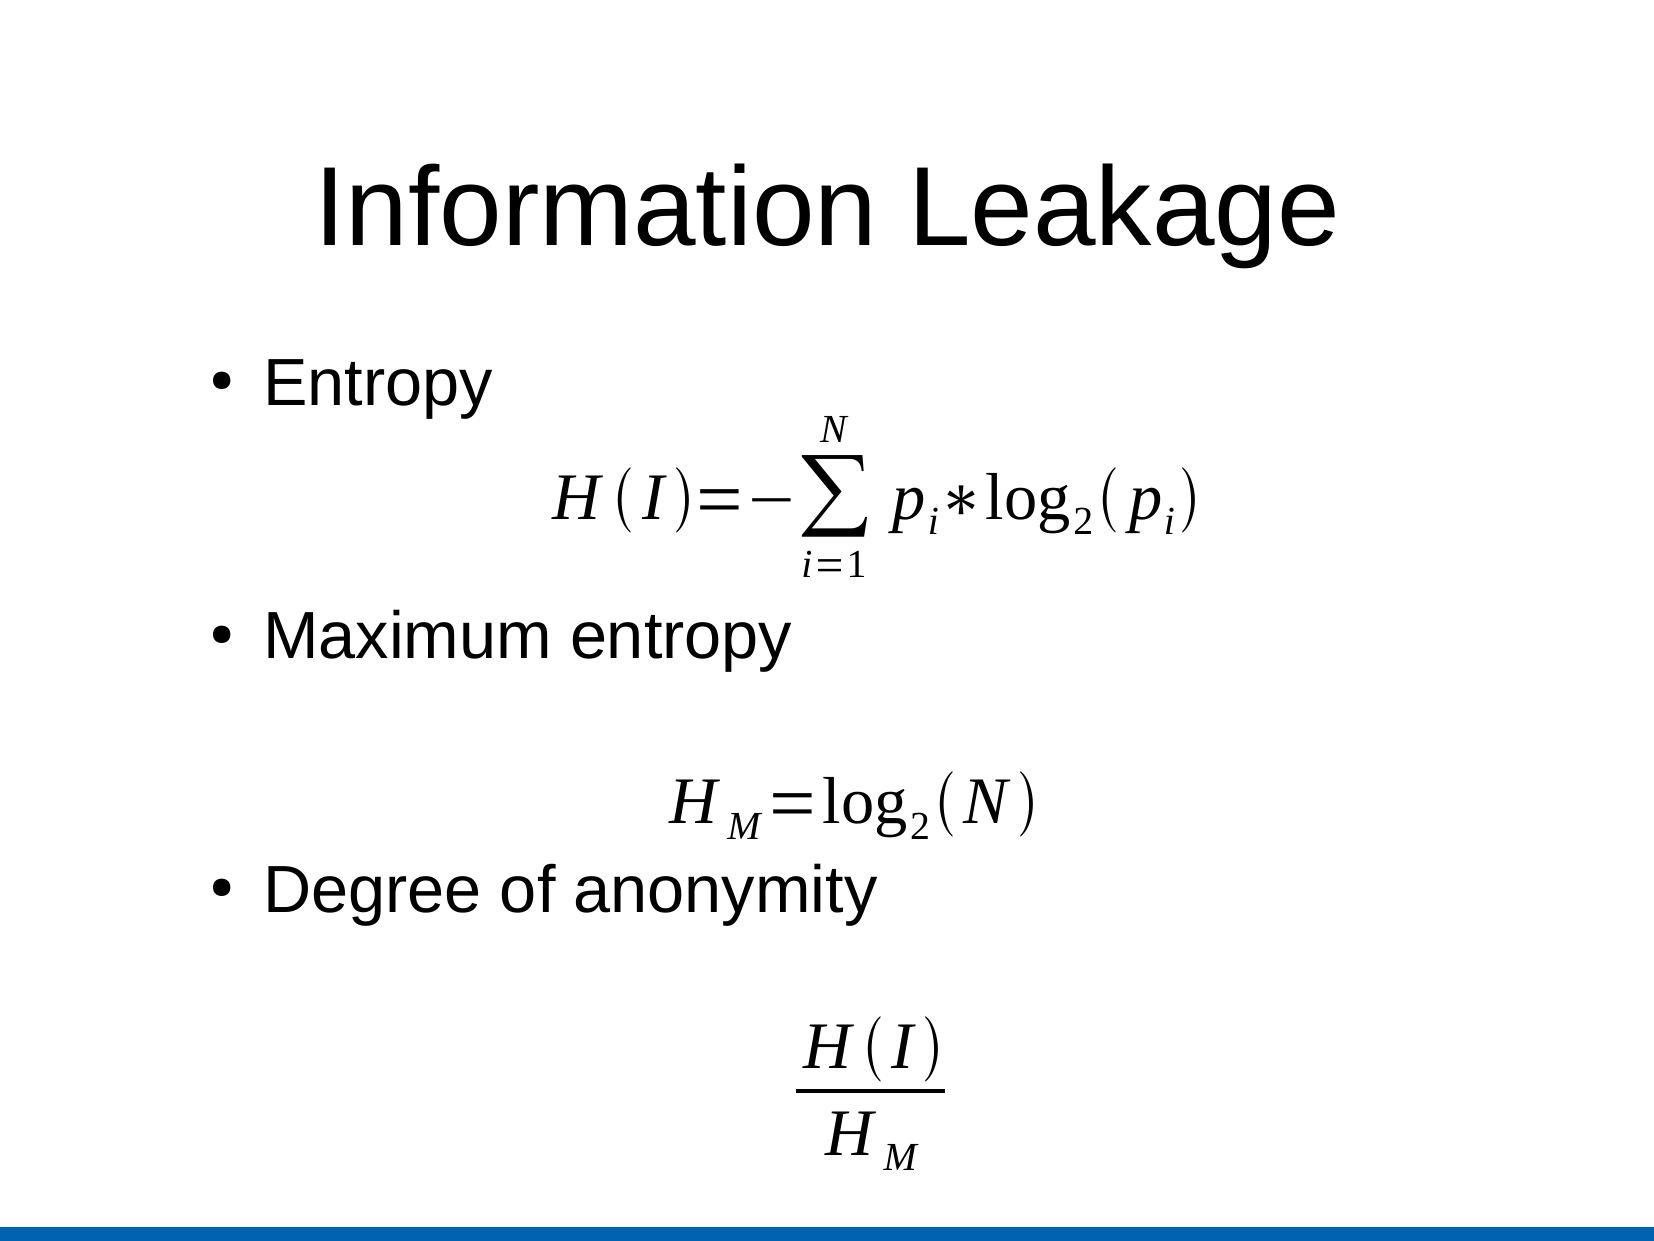

# Information Leakage
Entropy
Maximum entropy
Degree of anonymity